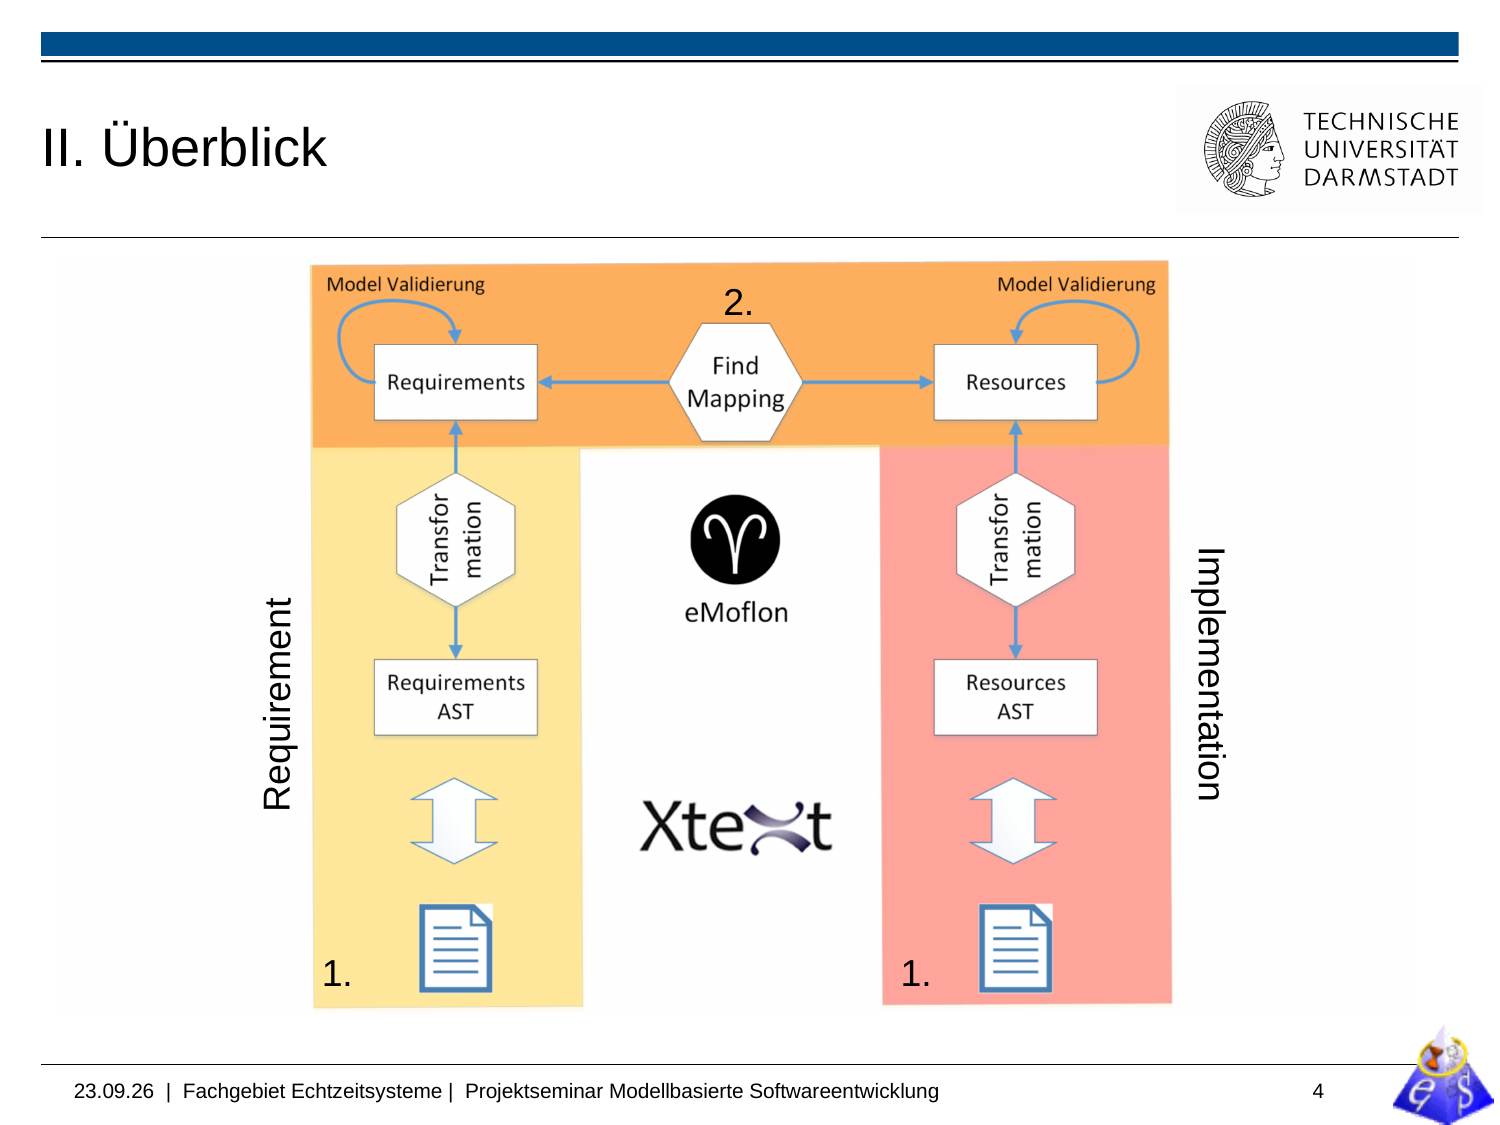

# II. Überblick
2.
Requirement
Implementation
1.
1.